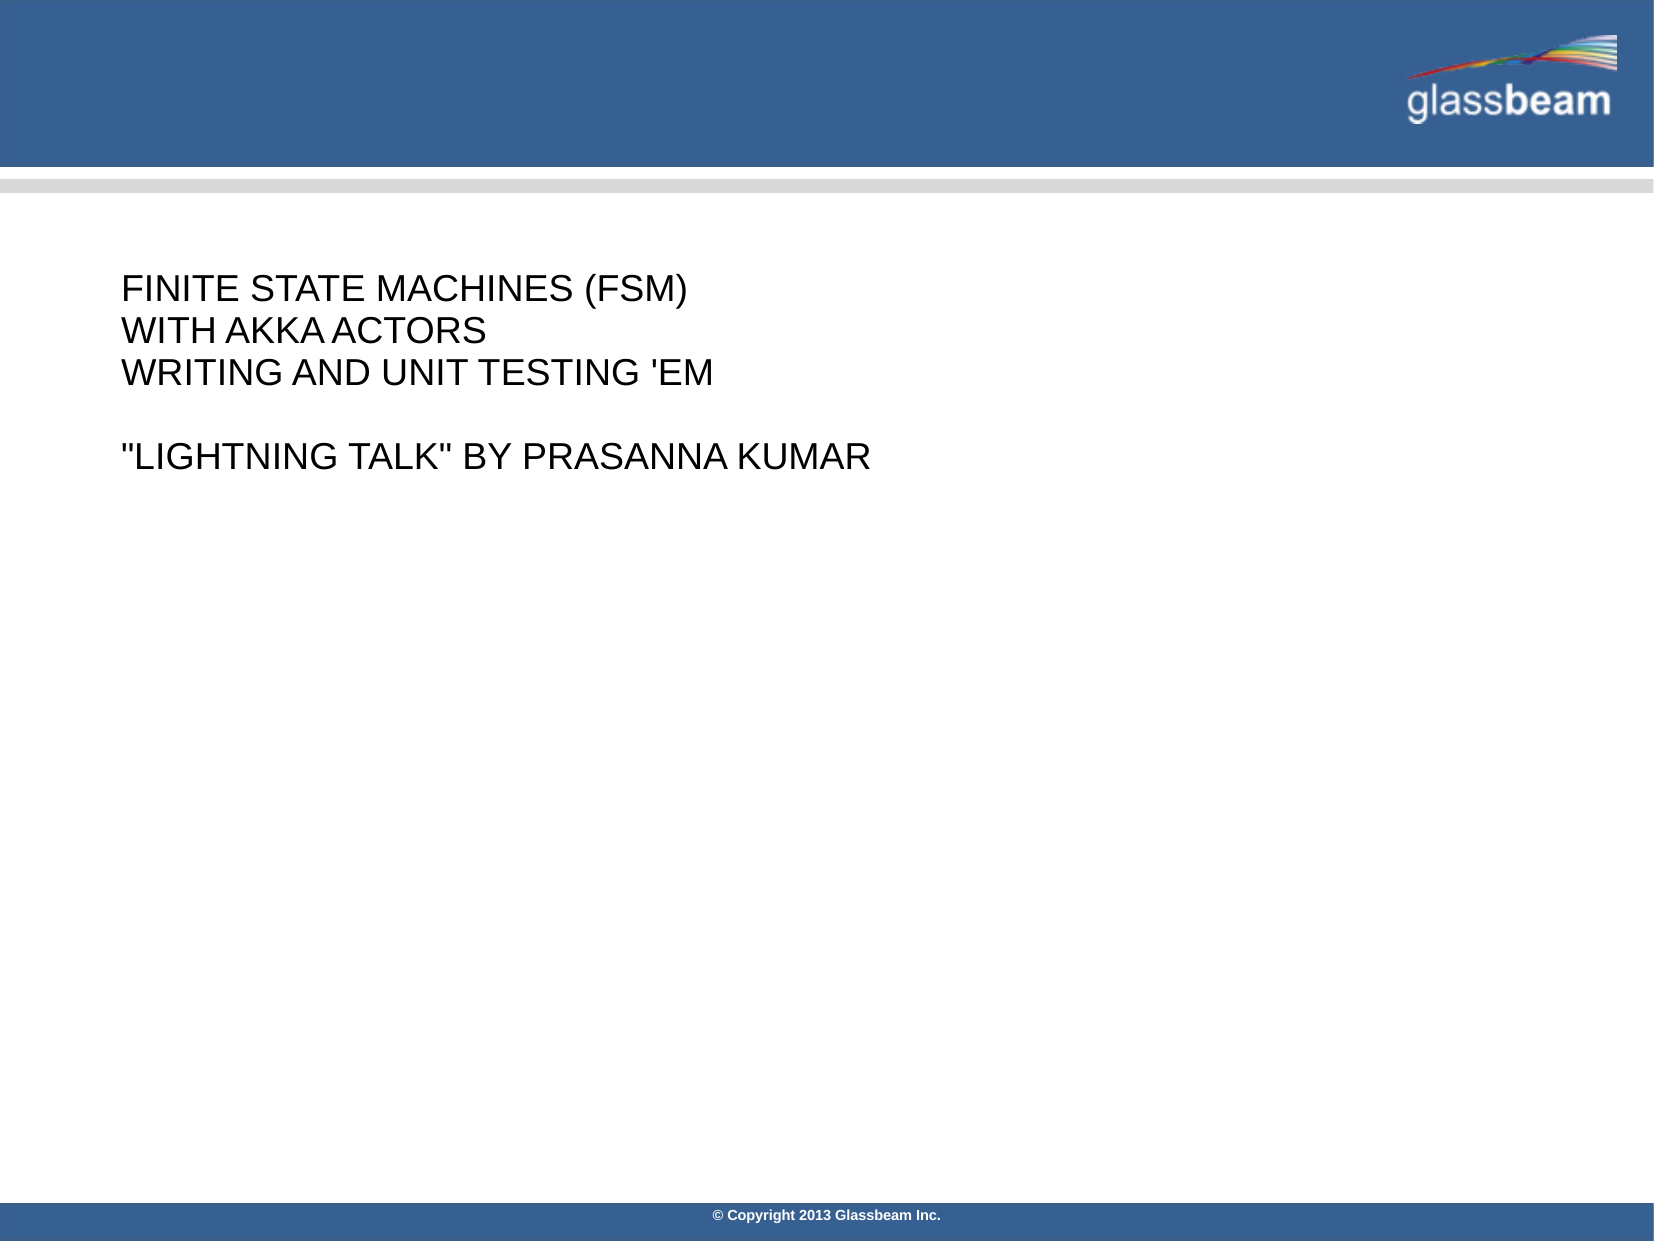

FINITE STATE MACHINES (FSM)
WITH AKKA ACTORS
WRITING AND UNIT TESTING 'EM
"LIGHTNING TALK" BY PRASANNA KUMAR
#